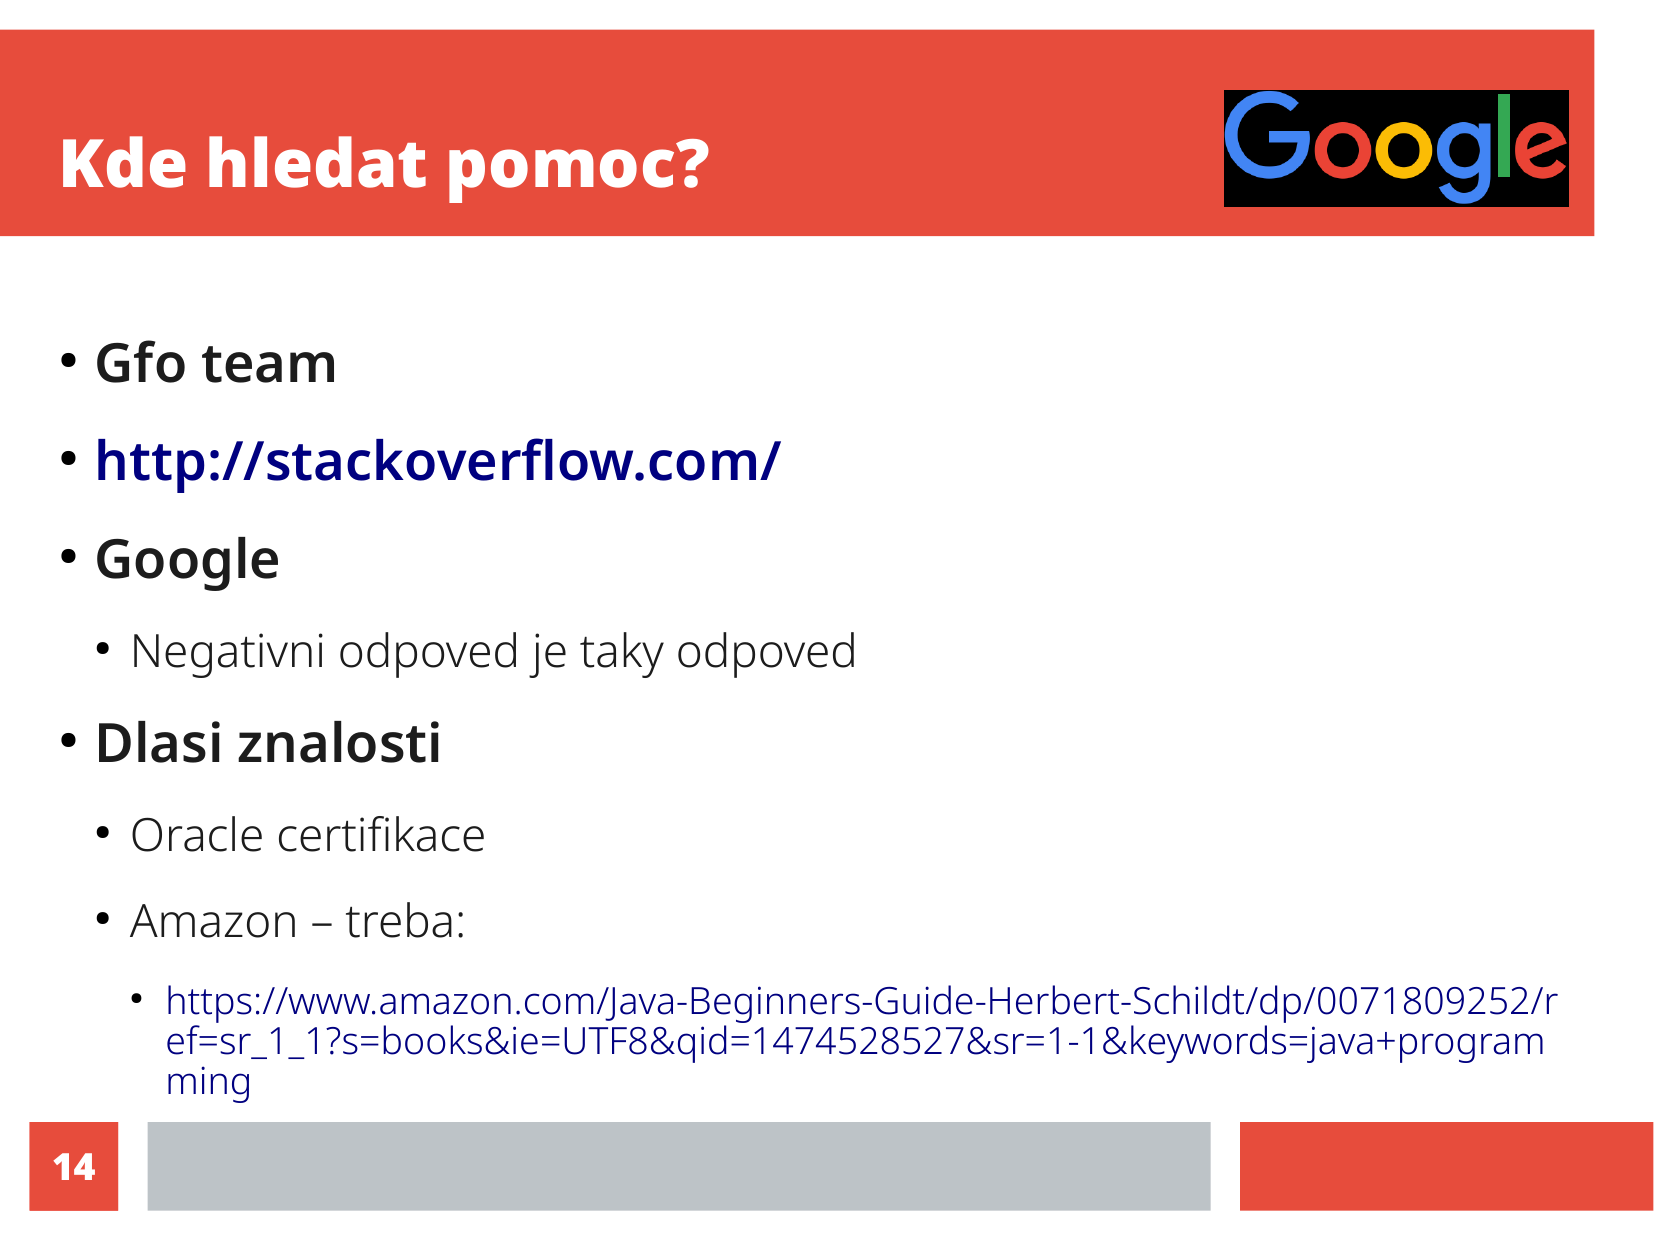

# Kde hledat pomoc?
Gfo team
http://stackoverflow.com/
Google
Negativni odpoved je taky odpoved
Dlasi znalosti
Oracle certifikace
Amazon – treba:
https://www.amazon.com/Java-Beginners-Guide-Herbert-Schildt/dp/0071809252/ref=sr_1_1?s=books&ie=UTF8&qid=1474528527&sr=1-1&keywords=java+programming
14